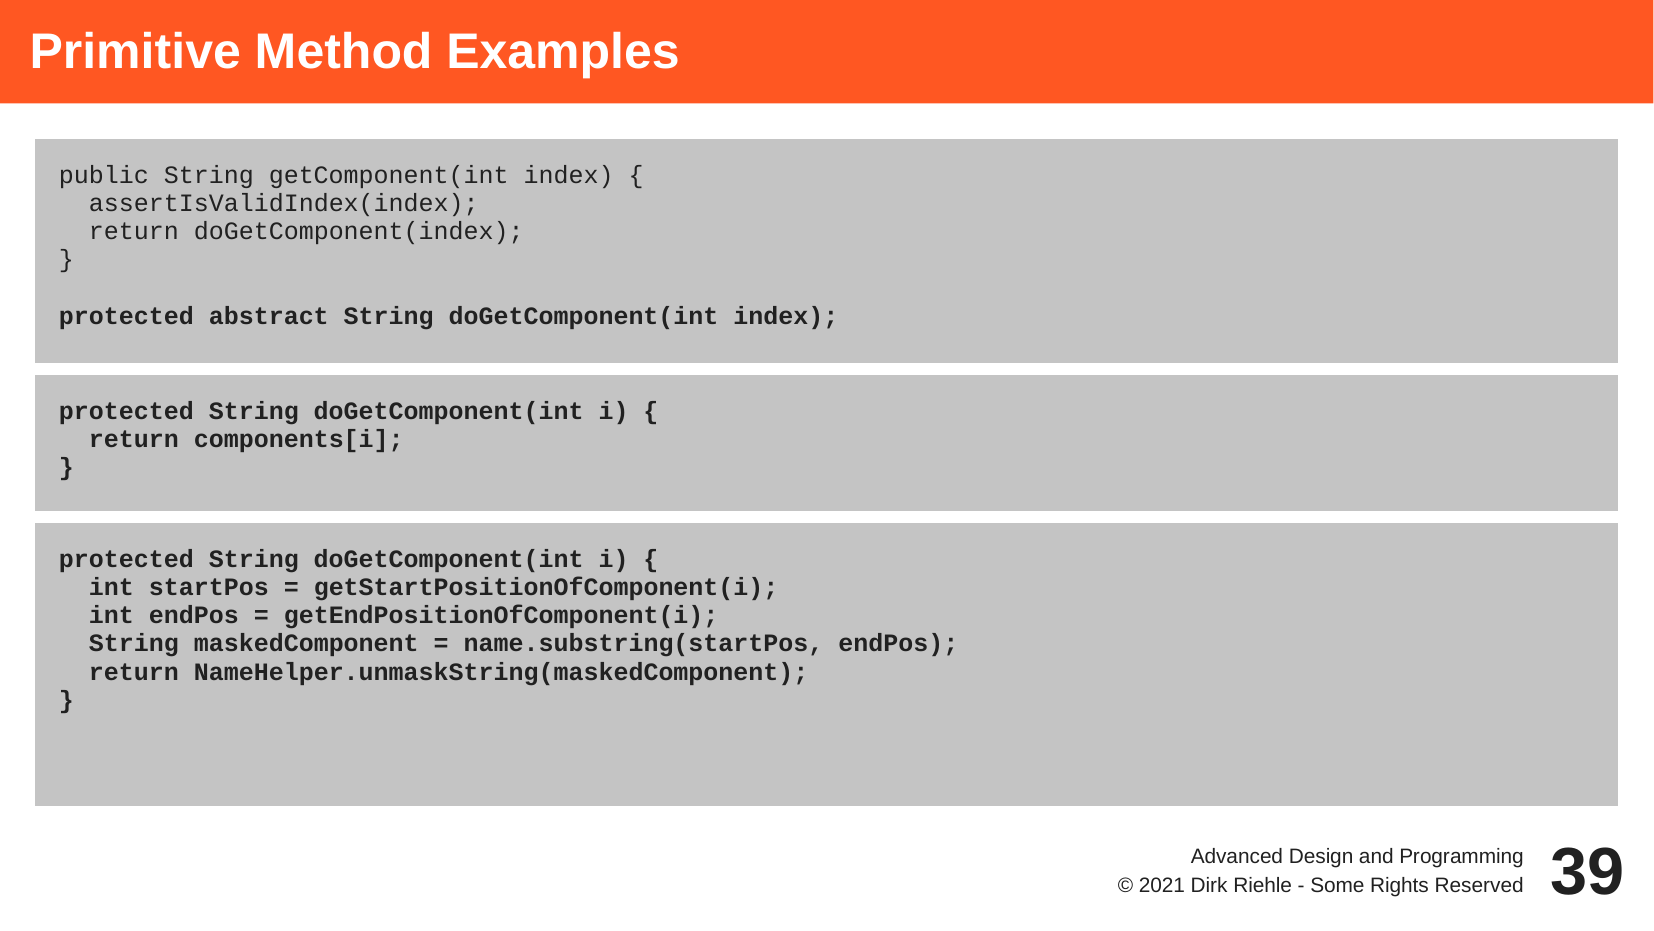

# Primitive Method Examples
public String getComponent(int index) {
 assertIsValidIndex(index);
 return doGetComponent(index);
}
protected abstract String doGetComponent(int index);
protected String doGetComponent(int i) {
 return components[i];
}
protected String doGetComponent(int i) {
 int startPos = getStartPositionOfComponent(i);
 int endPos = getEndPositionOfComponent(i);
 String maskedComponent = name.substring(startPos, endPos);
 return NameHelper.unmaskString(maskedComponent);
}
Advanced Design and Programming
39
© 2021 Dirk Riehle - Some Rights Reserved